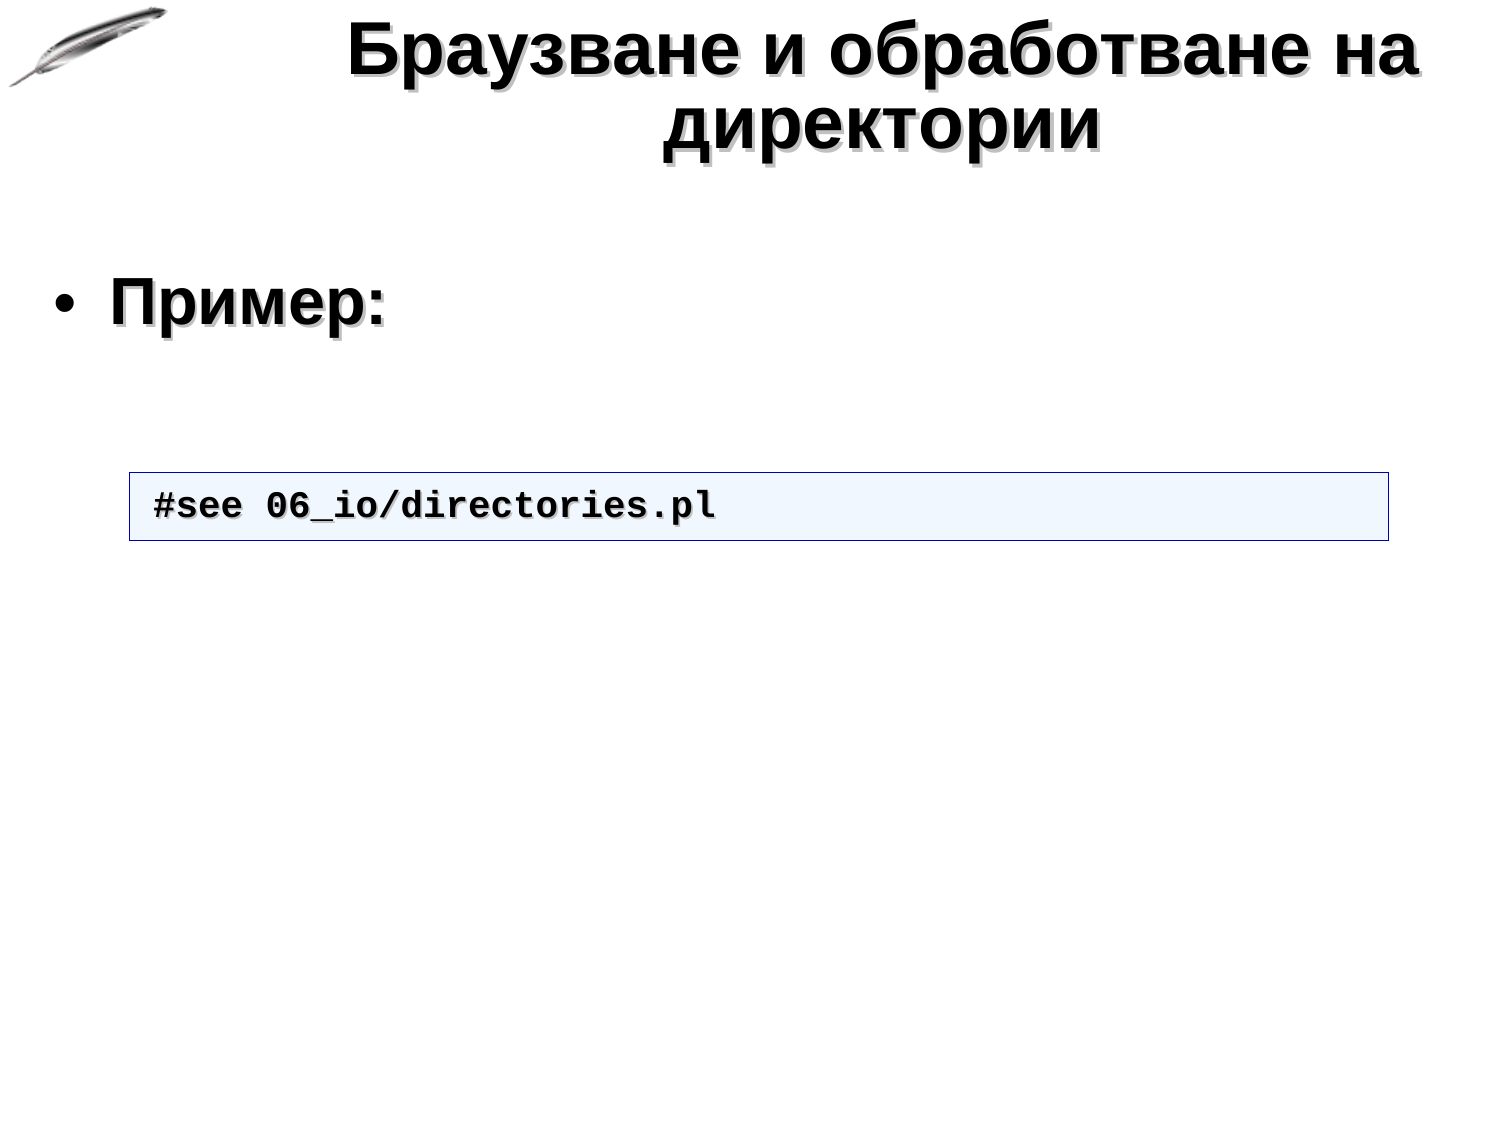

# Браузване и обработване на директории
Пример:
#see 06_io/directories.pl